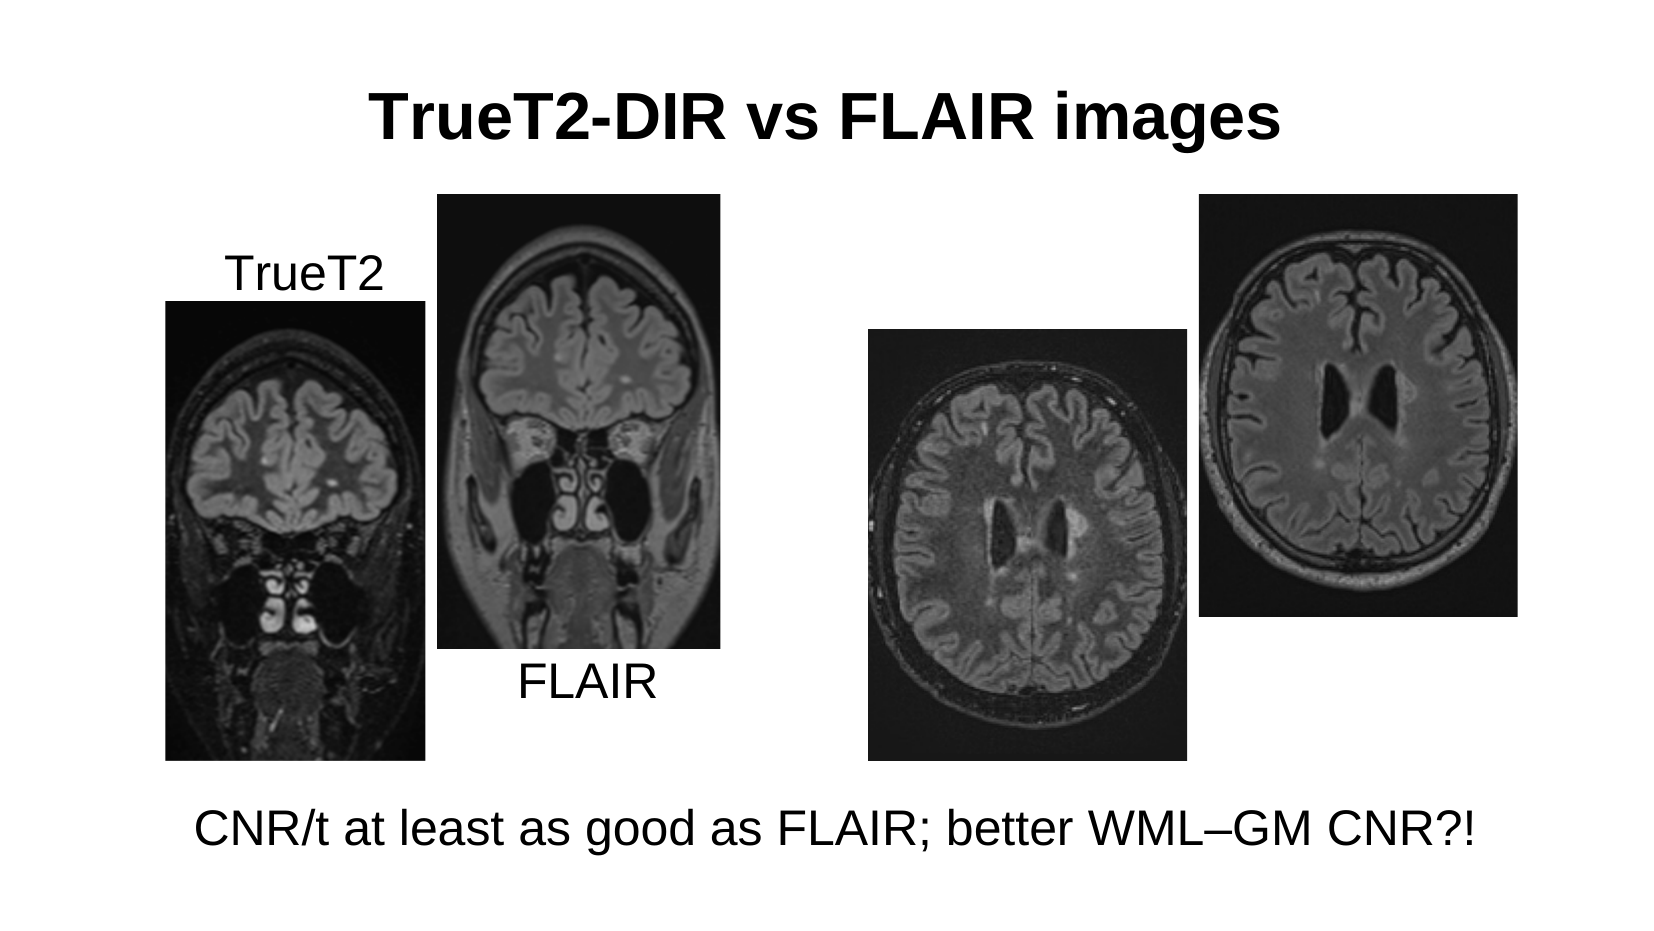

# TrueT2-DIR vs FLAIR images
TrueT2
FLAIR
CNR/t at least as good as FLAIR; better WML–GM CNR?!